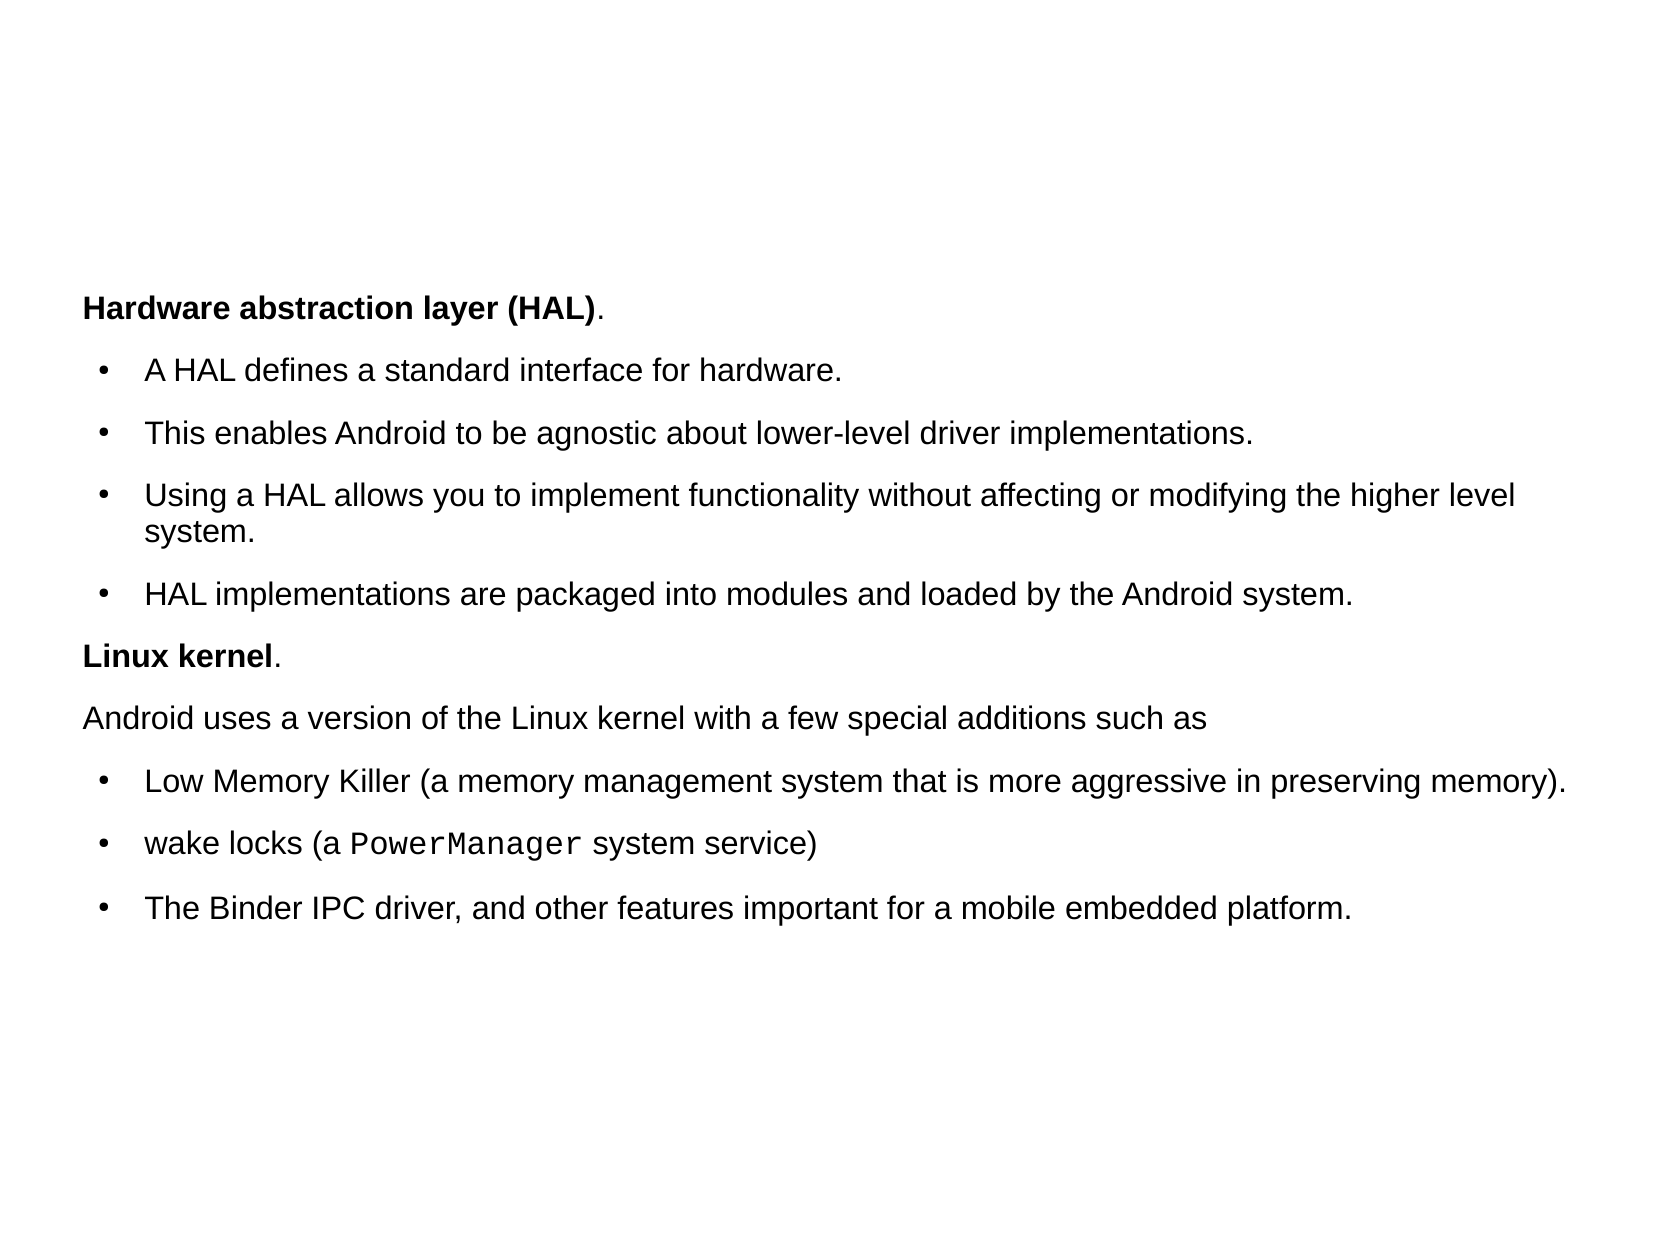

# Hardware abstraction layer (HAL).
A HAL defines a standard interface for hardware.
This enables Android to be agnostic about lower-level driver implementations.
Using a HAL allows you to implement functionality without affecting or modifying the higher level system.
HAL implementations are packaged into modules and loaded by the Android system.
Linux kernel.
Android uses a version of the Linux kernel with a few special additions such as
Low Memory Killer (a memory management system that is more aggressive in preserving memory).
wake locks (a PowerManager system service)
The Binder IPC driver, and other features important for a mobile embedded platform.